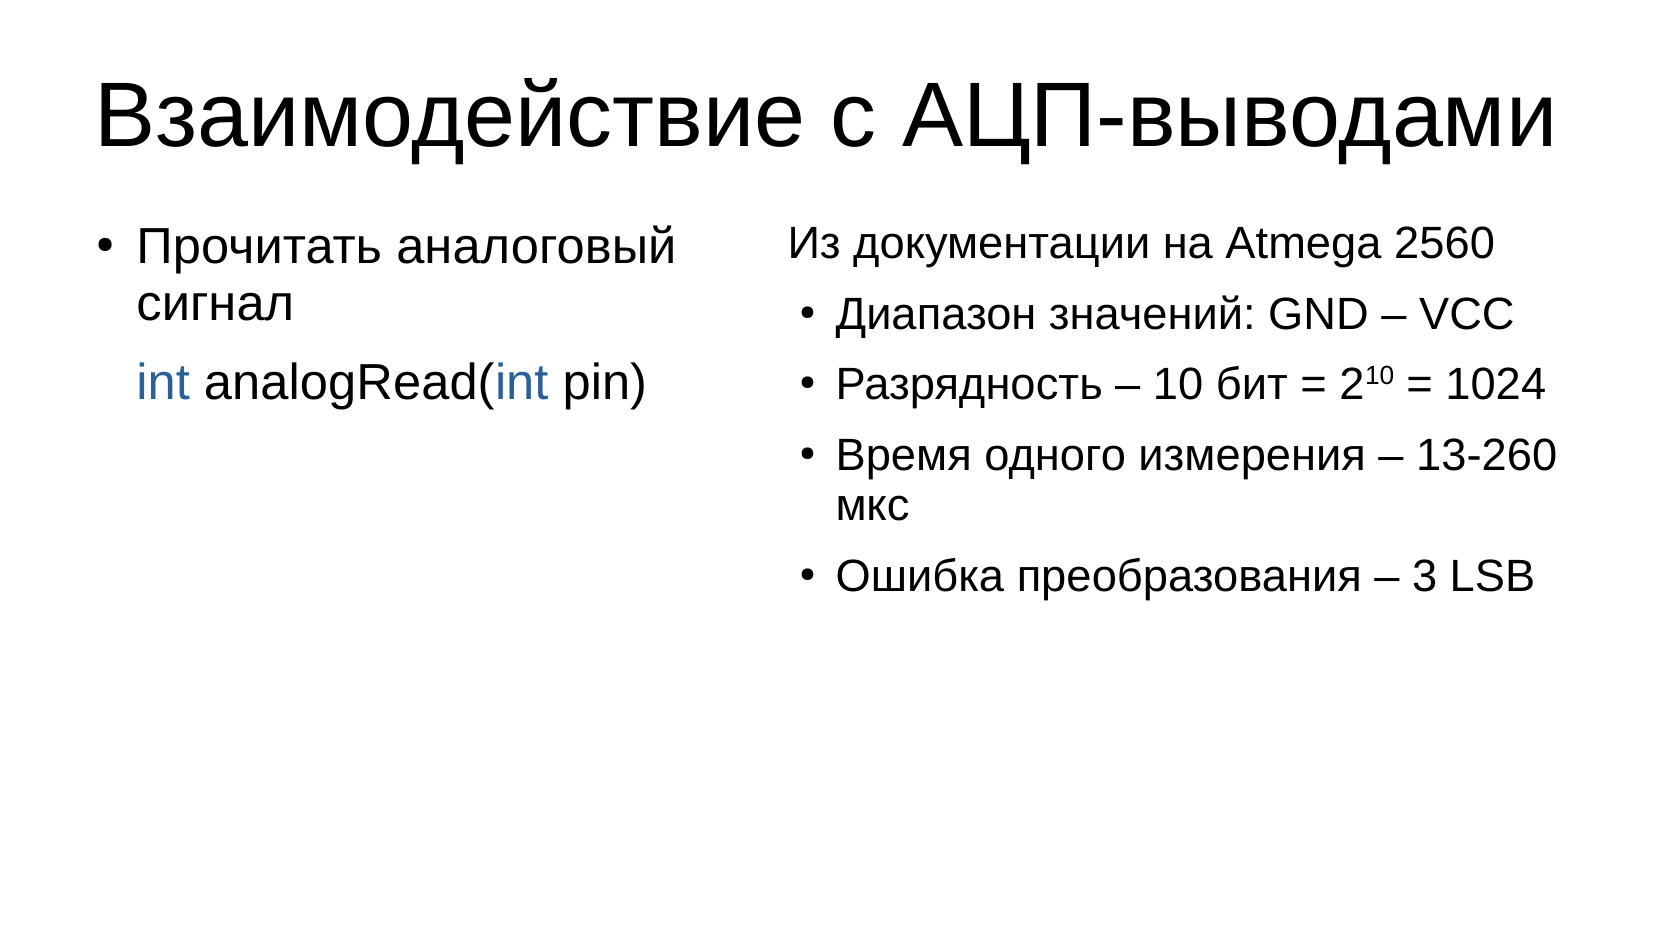

# Взаимодействие с АЦП-выводами
Прочитать аналоговый сигнал
int analogRead(int pin)
Из документации на Atmega 2560
Диапазон значений: GND – VCC
Разрядность – 10 бит = 210 = 1024
Время одного измерения – 13-260 мкс
Ошибка преобразования – 3 LSB